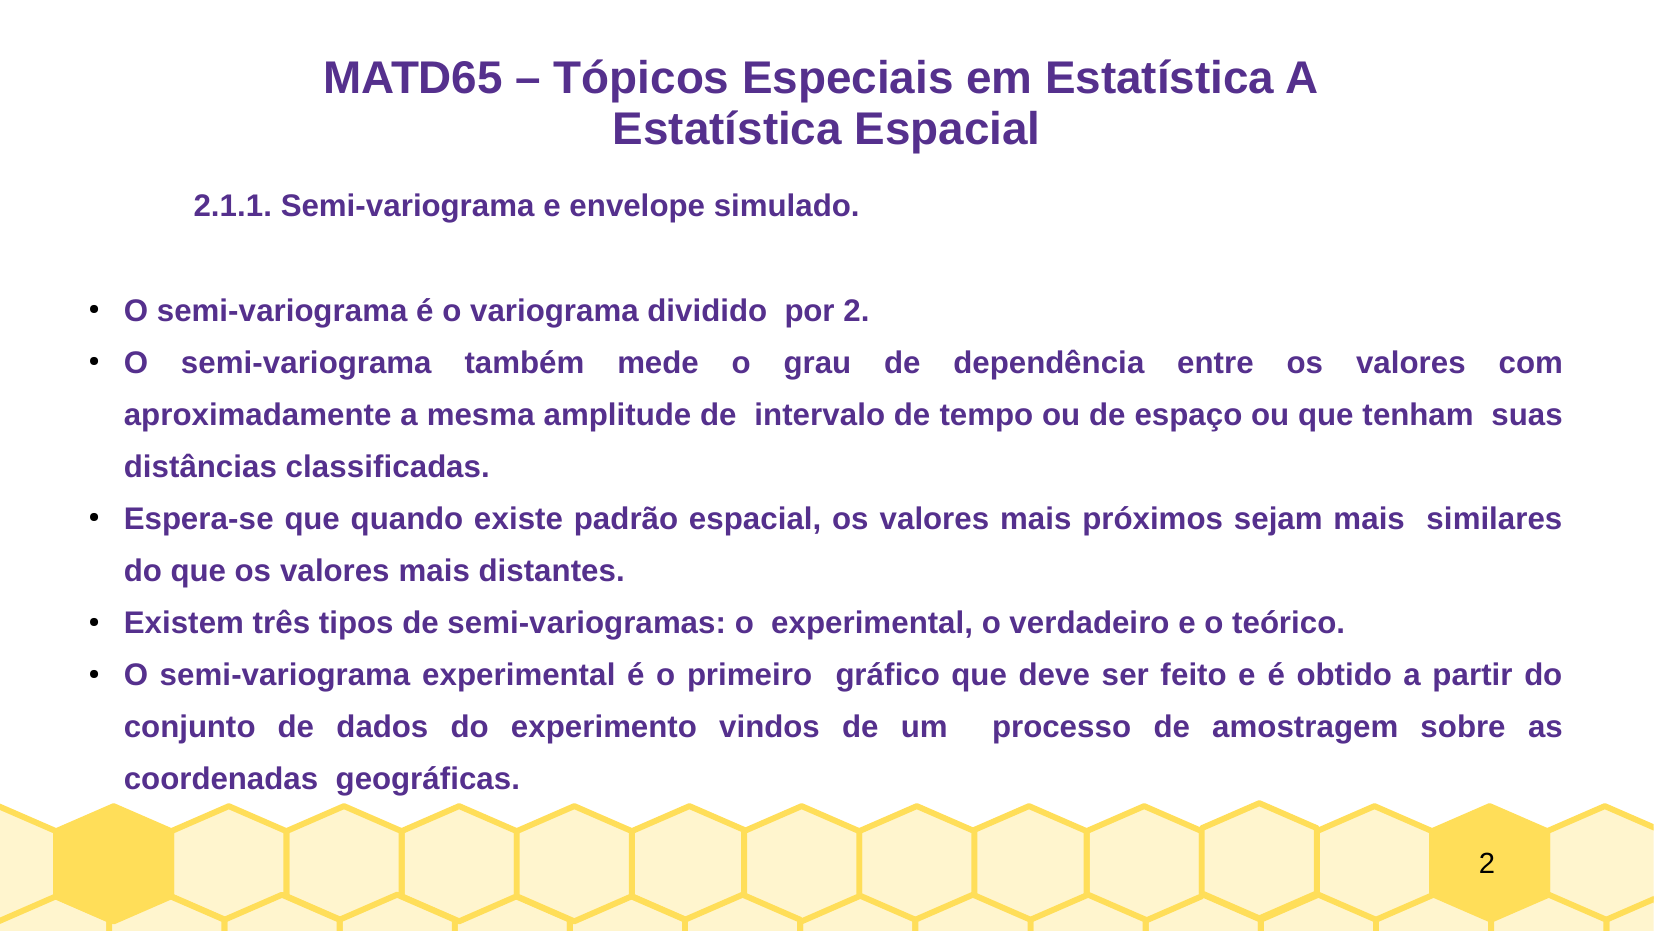

# MATD65 – Tópicos Especiais em Estatística A Estatística Espacial
 2.1.1. Semi-variograma e envelope simulado.
O semi-variograma é o variograma dividido por 2.
O semi-variograma também mede o grau de dependência entre os valores com aproximadamente a mesma amplitude de intervalo de tempo ou de espaço ou que tenham suas distâncias classificadas.
Espera-se que quando existe padrão espacial, os valores mais próximos sejam mais similares do que os valores mais distantes.
Existem três tipos de semi-variogramas: o experimental, o verdadeiro e o teórico.
O semi-variograma experimental é o primeiro gráfico que deve ser feito e é obtido a partir do conjunto de dados do experimento vindos de um processo de amostragem sobre as coordenadas geográficas.